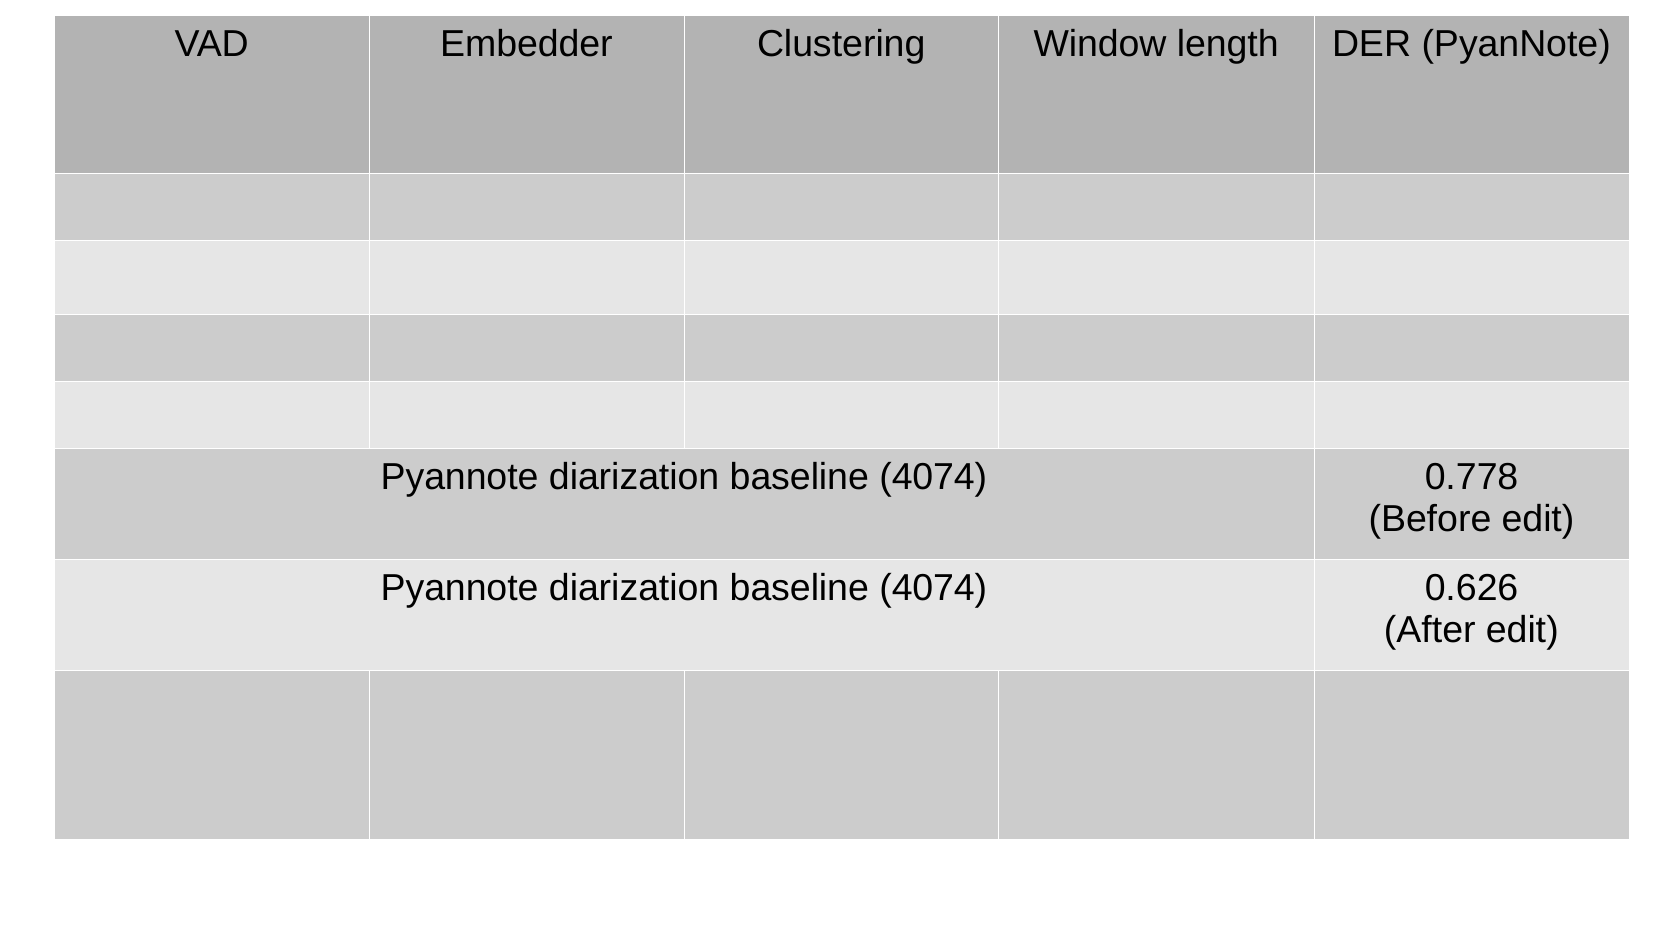

| VAD | Embedder | Clustering | Window length | DER (PyanNote) |
| --- | --- | --- | --- | --- |
| | | | | |
| | | | | |
| | | | | |
| | | | | |
| Pyannote diarization baseline (4074) | | | | 0.778 (Before edit) |
| Pyannote diarization baseline (4074) | | | | 0.626 (After edit) |
| | | | | |